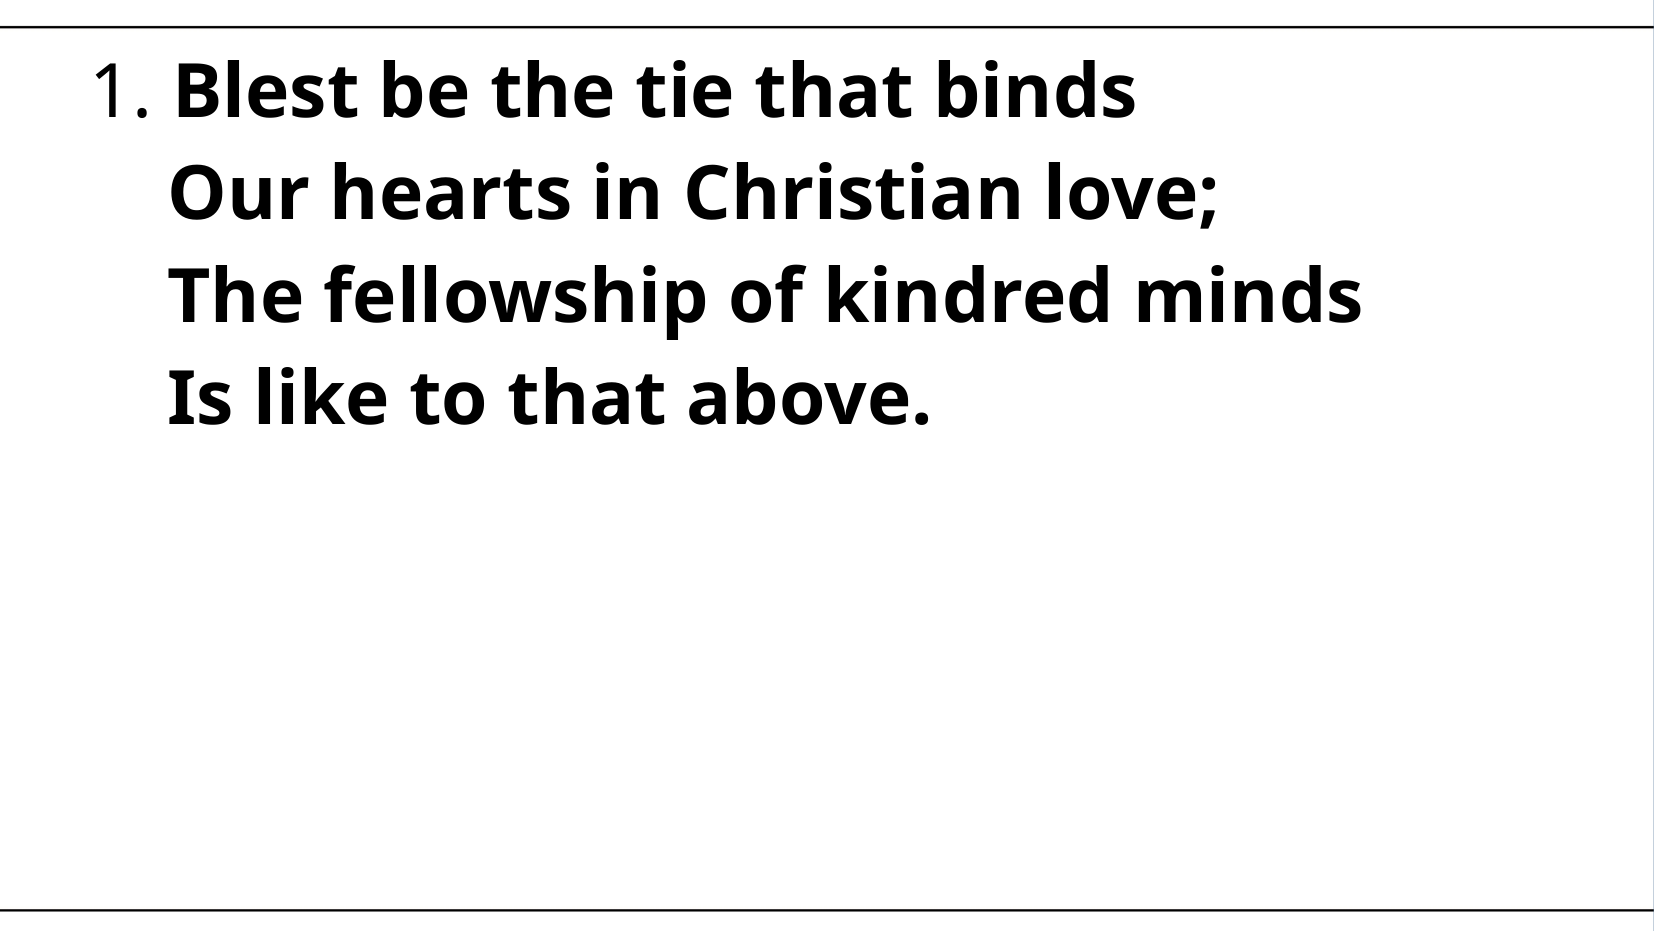

1. Blest be the tie that binds
 Our hearts in Christian love;
 The fellowship of kindred minds
 Is like to that above.